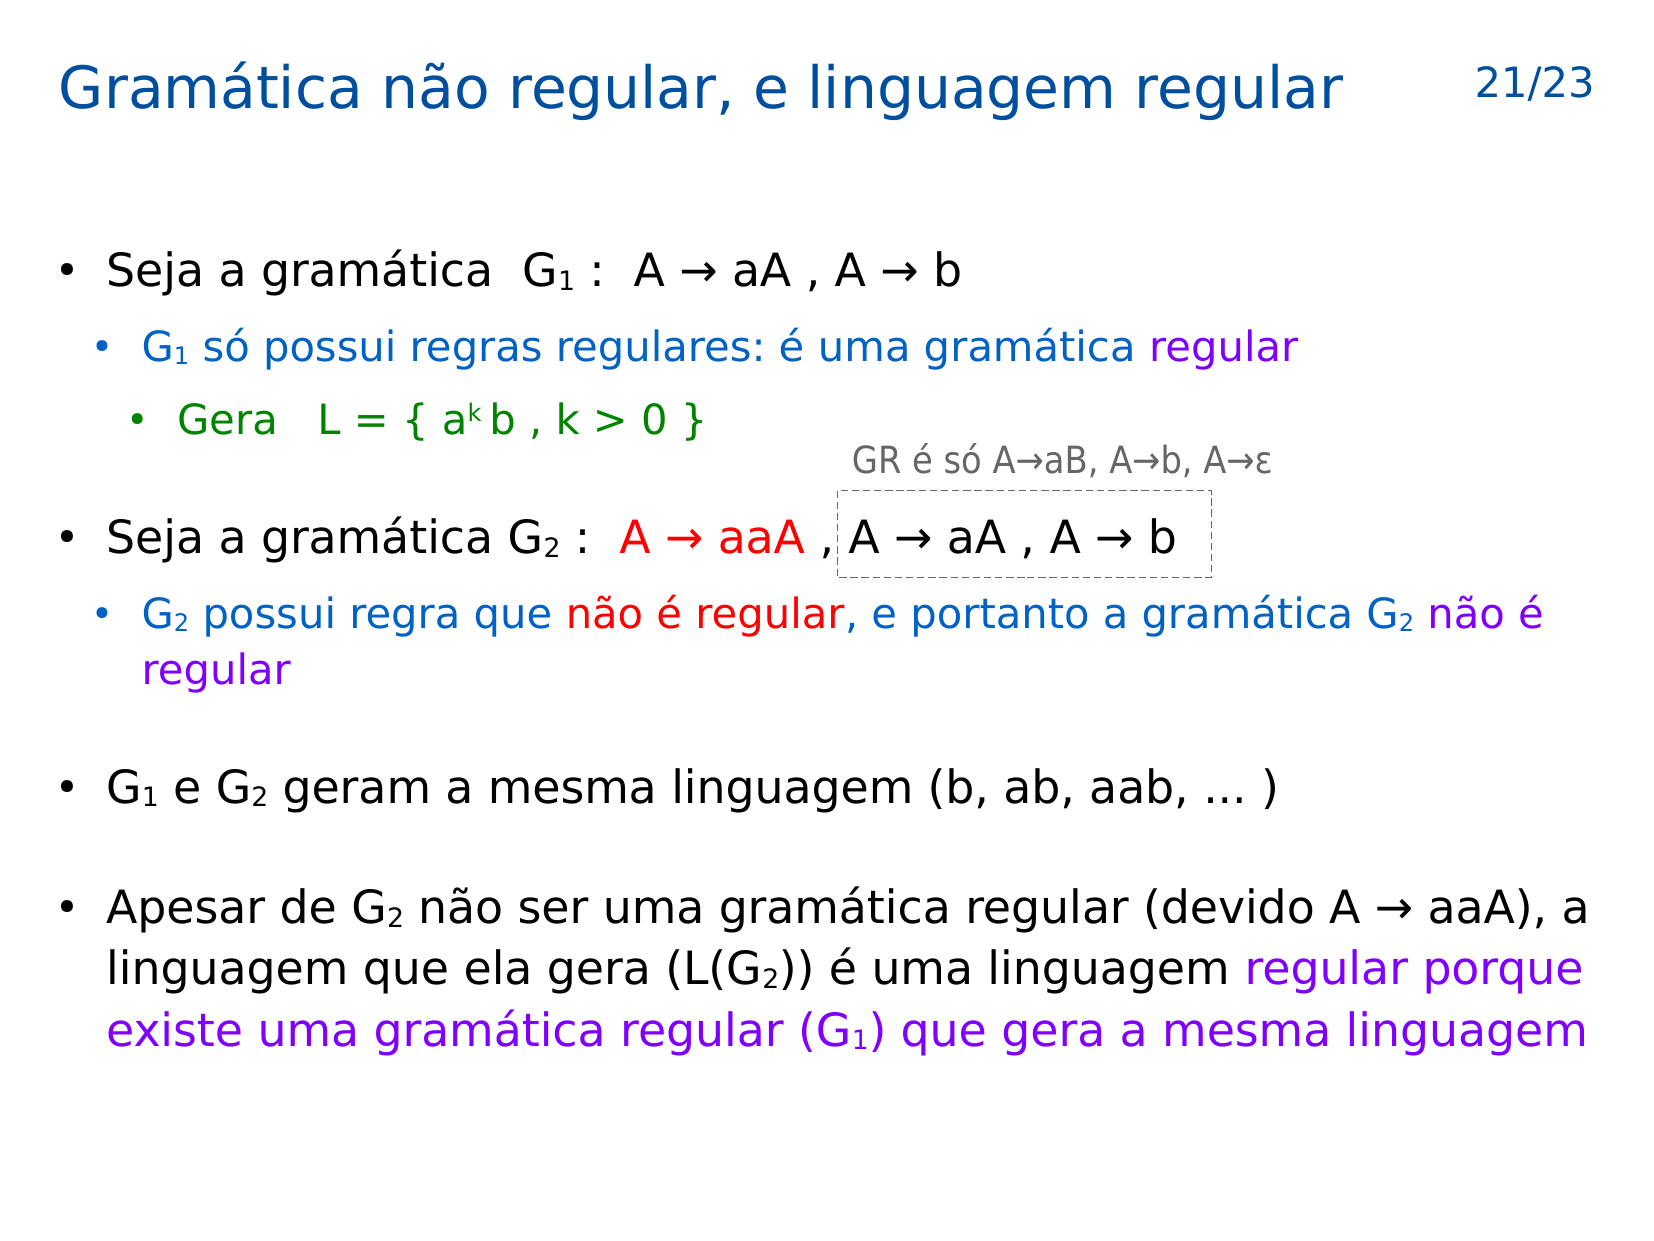

# Gramática não regular, e linguagem regular
21
Seja a gramática G1 : A → aA , A → b
G1 só possui regras regulares: é uma gramática regular
Gera L = { ak b , k > 0 }
Seja a gramática G2 : A → aaA , A → aA , A → b
G2 possui regra que não é regular, e portanto a gramática G2 não é regular
G1 e G2 geram a mesma linguagem (b, ab, aab, ... )
Apesar de G2 não ser uma gramática regular (devido A → aaA), a linguagem que ela gera (L(G2)) é uma linguagem regular porque existe uma gramática regular (G1) que gera a mesma linguagem
GR é só A→aB, A→b, A→ε